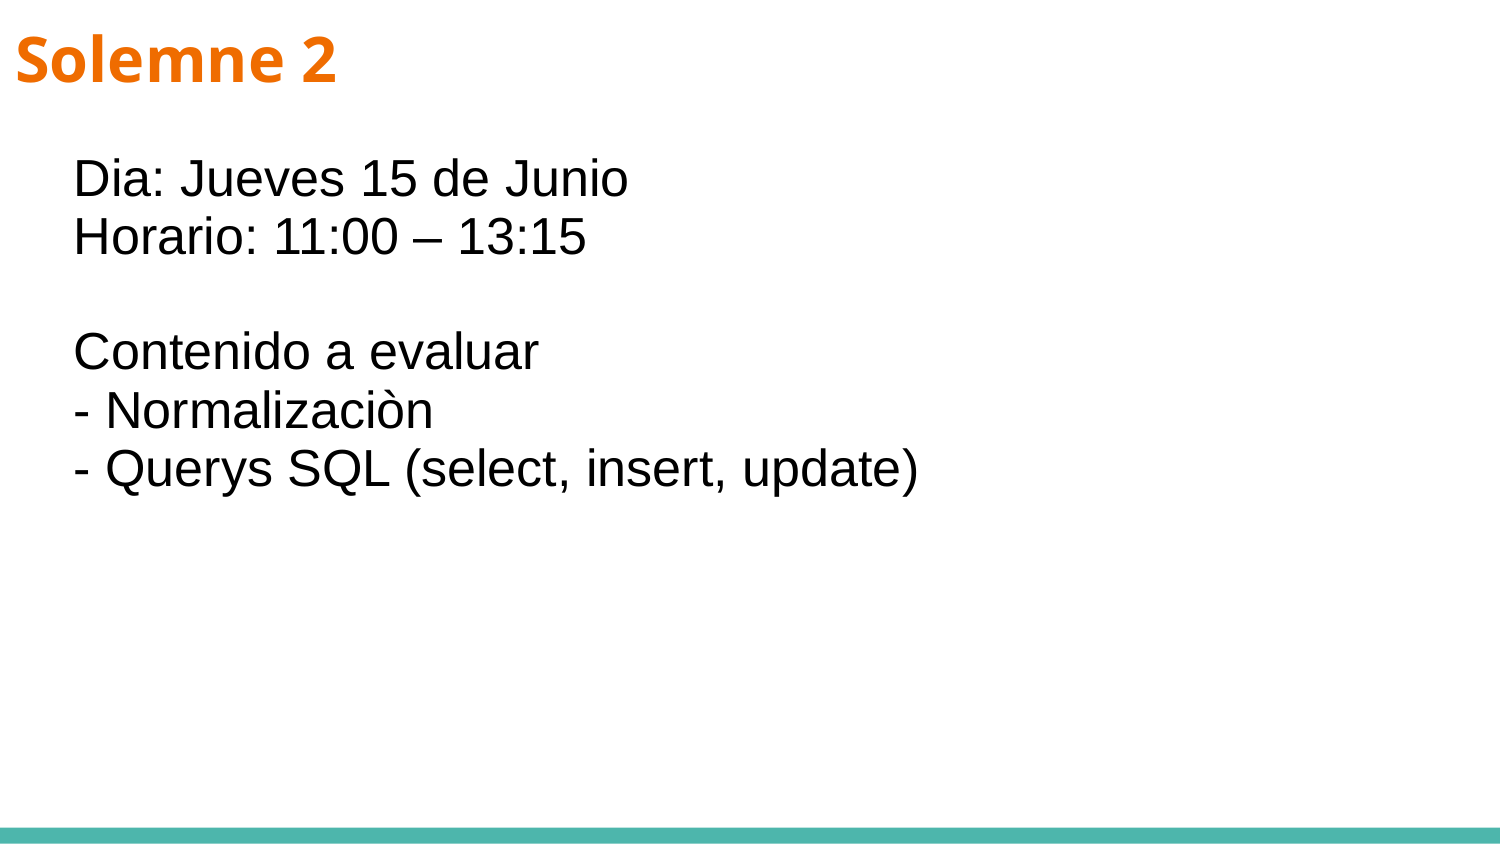

# Solemne 2
Dia: Jueves 15 de Junio
Horario: 11:00 – 13:15
Contenido a evaluar
- Normalizaciòn
- Querys SQL (select, insert, update)